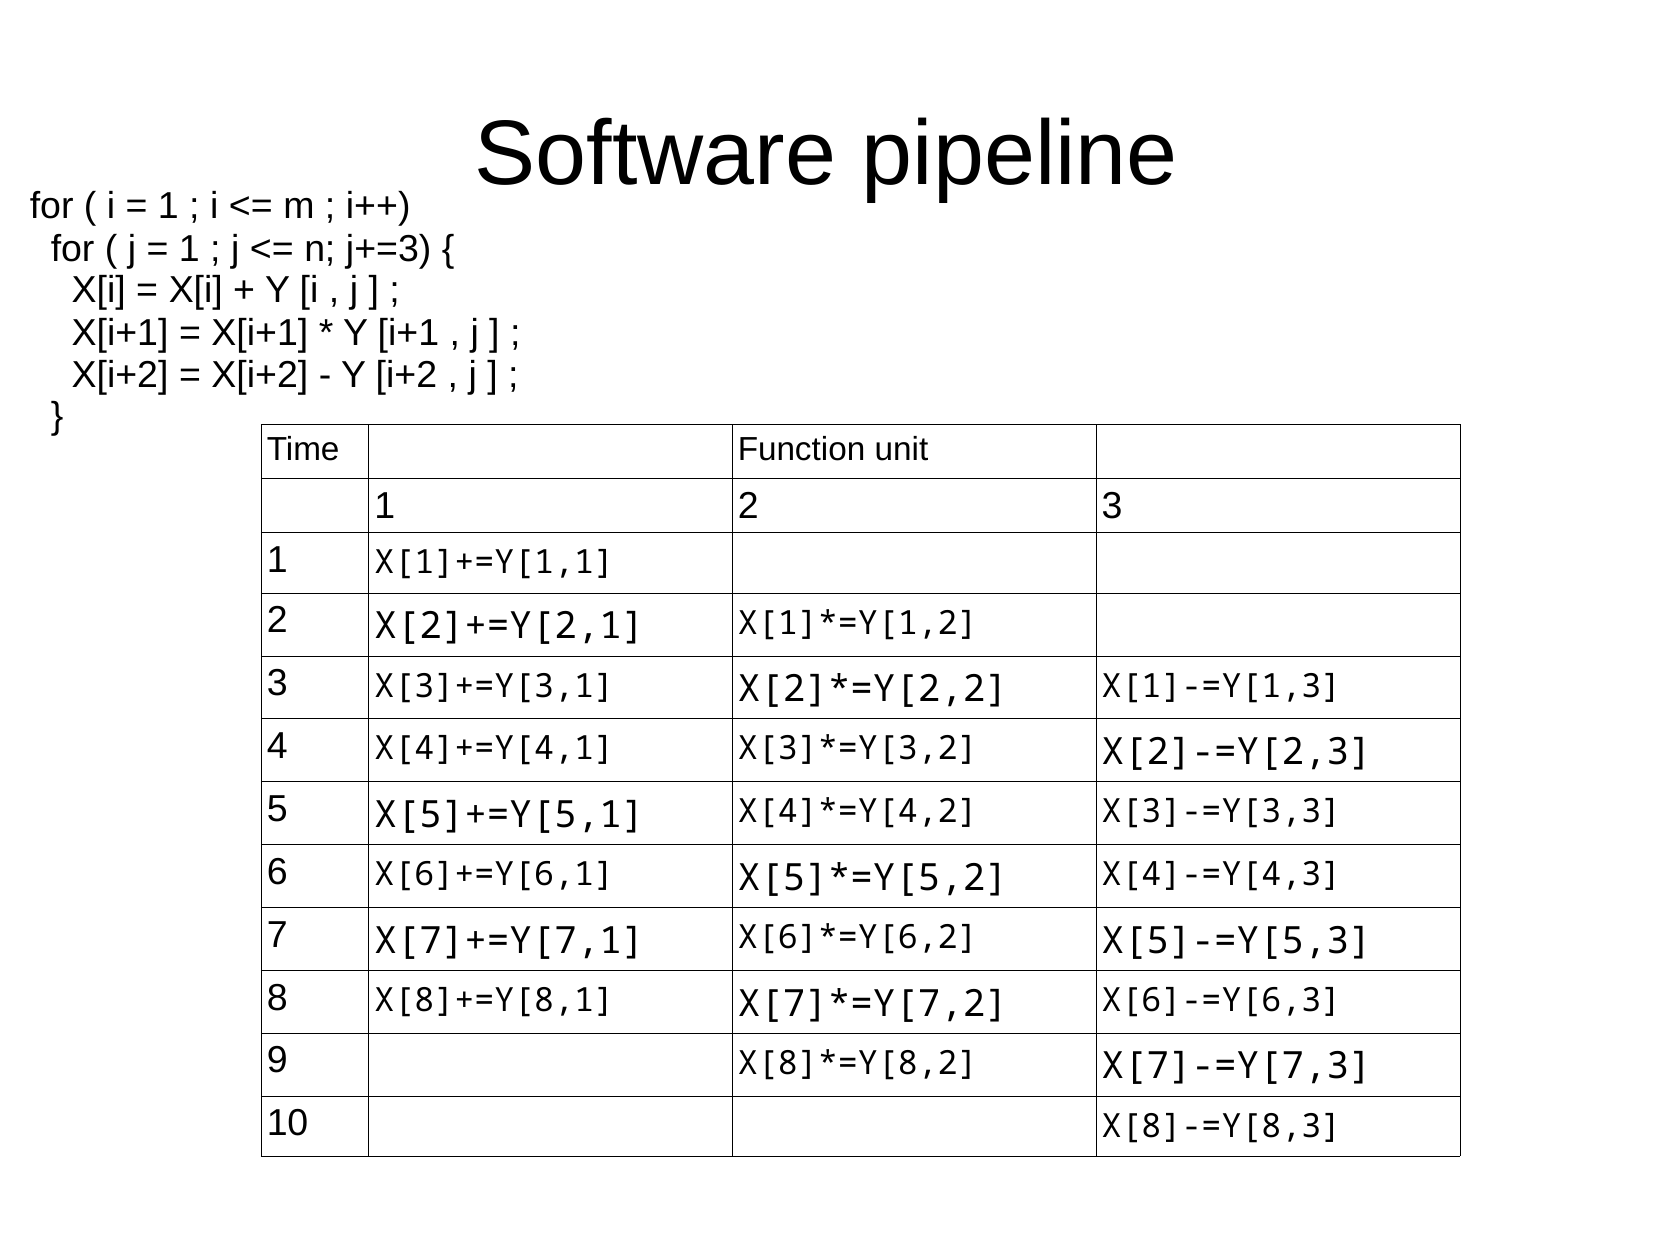

# Software pipeline
for ( i = 1 ; i <= m ; i++)
 for ( j = 1 ; j <= n; j+=3) {
 X[i] = X[i] + Y [i , j ] ;
 X[i+1] = X[i+1] * Y [i+1 , j ] ;
 X[i+2] = X[i+2] - Y [i+2 , j ] ;
 }
| Time | | Function unit | |
| --- | --- | --- | --- |
| | 1 | 2 | 3 |
| 1 | X[1]+=Y[1,1] | | |
| 2 | X[2]+=Y[2,1] | X[1]\*=Y[1,2] | |
| 3 | X[3]+=Y[3,1] | X[2]\*=Y[2,2] | X[1]-=Y[1,3] |
| 4 | X[4]+=Y[4,1] | X[3]\*=Y[3,2] | X[2]-=Y[2,3] |
| 5 | X[5]+=Y[5,1] | X[4]\*=Y[4,2] | X[3]-=Y[3,3] |
| 6 | X[6]+=Y[6,1] | X[5]\*=Y[5,2] | X[4]-=Y[4,3] |
| 7 | X[7]+=Y[7,1] | X[6]\*=Y[6,2] | X[5]-=Y[5,3] |
| 8 | X[8]+=Y[8,1] | X[7]\*=Y[7,2] | X[6]-=Y[6,3] |
| 9 | | X[8]\*=Y[8,2] | X[7]-=Y[7,3] |
| 10 | | | X[8]-=Y[8,3] |